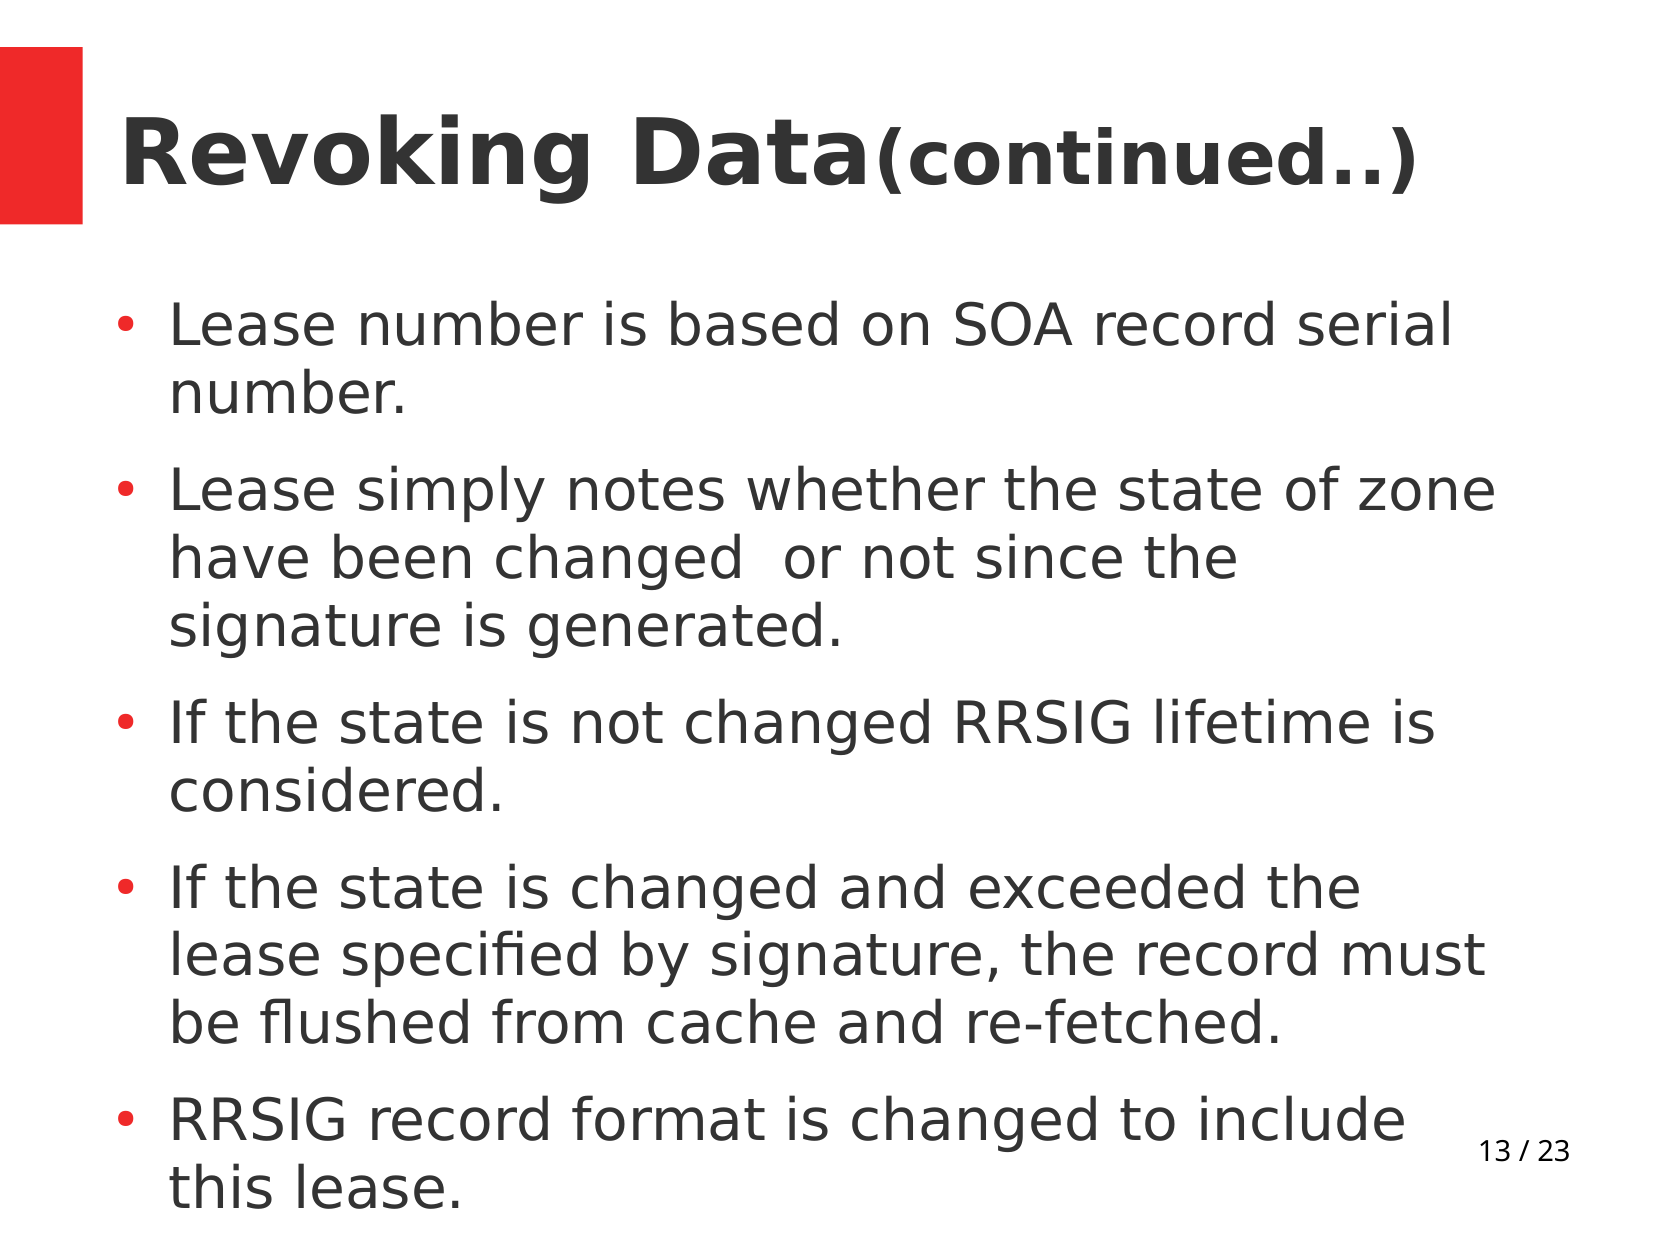

# Revoking Data(continued..)
Lease number is based on SOA record serial number.
Lease simply notes whether the state of zone have been changed or not since the signature is generated.
If the state is not changed RRSIG lifetime is considered.
If the state is changed and exceeded the lease specified by signature, the record must be flushed from cache and re-fetched.
RRSIG record format is changed to include this lease.
13